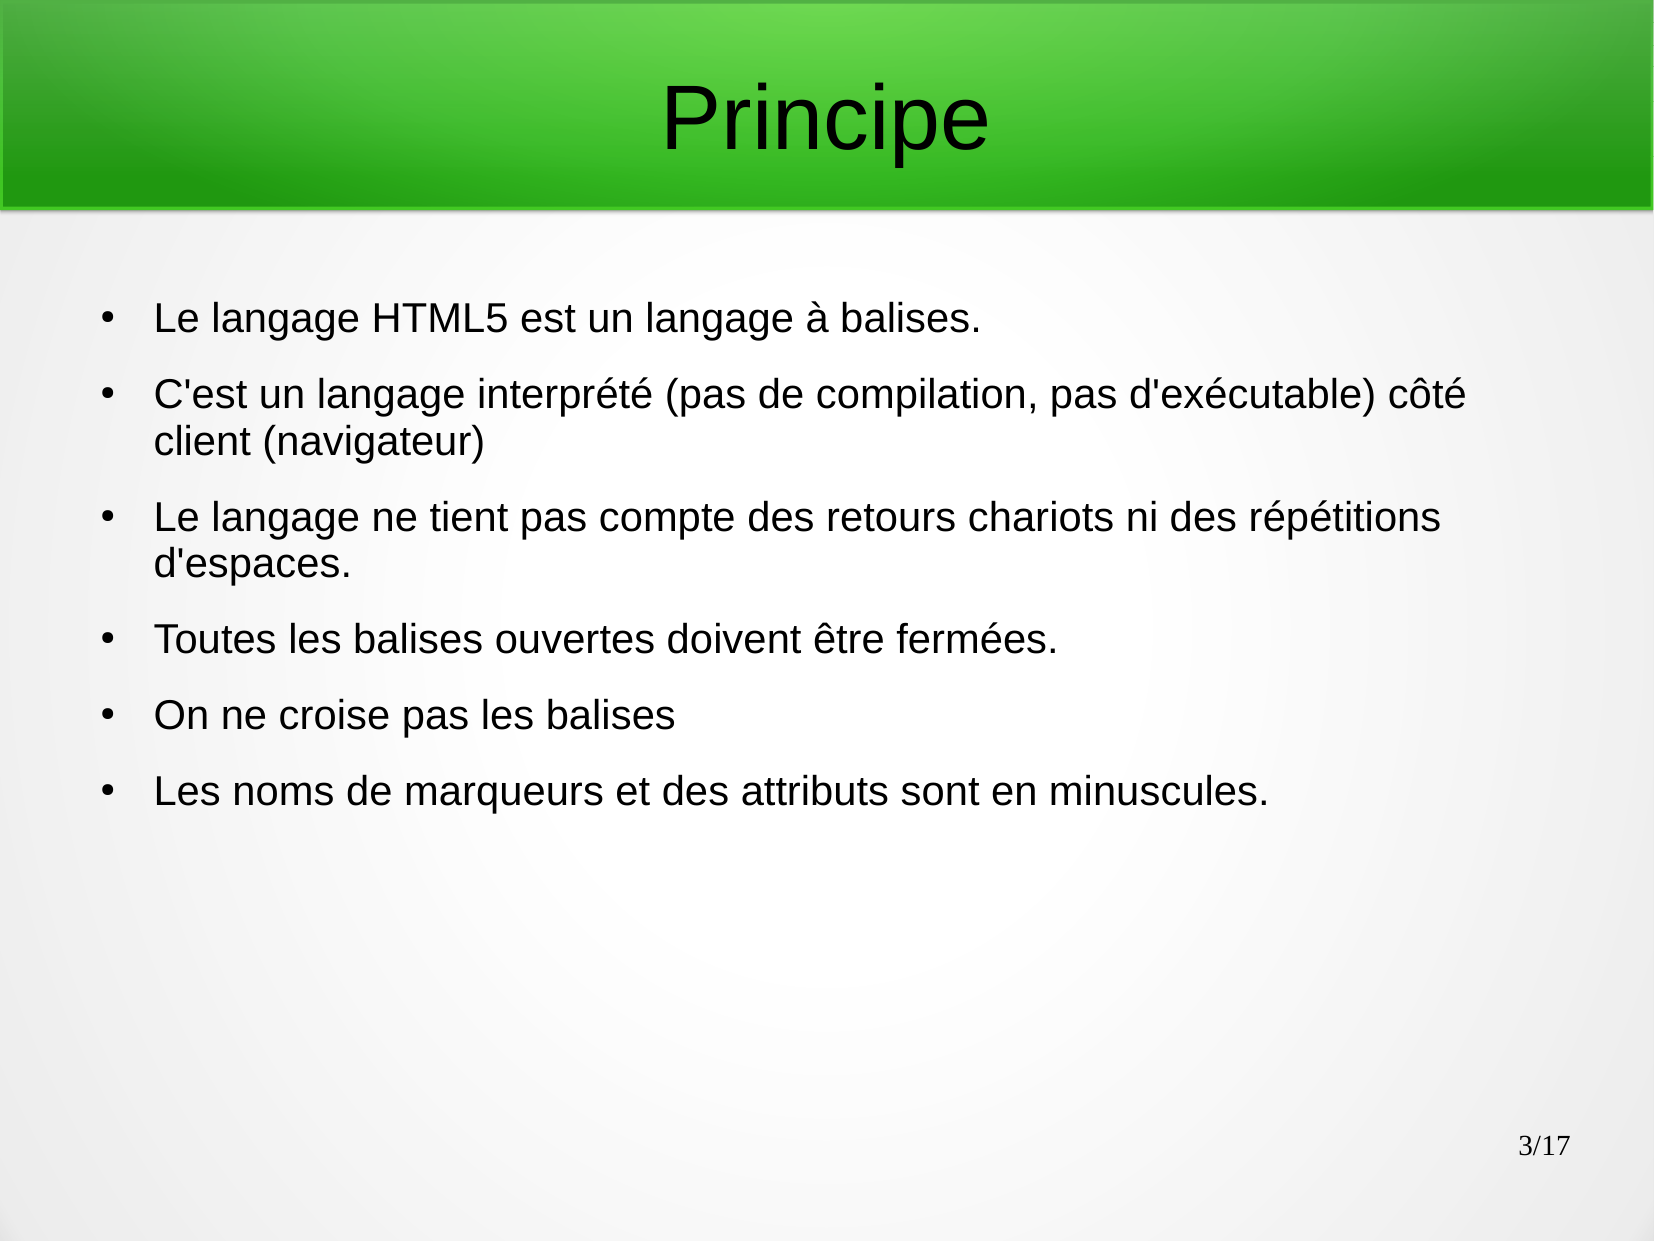

# Principe
Le langage HTML5 est un langage à balises.
C'est un langage interprété (pas de compilation, pas d'exécutable) côté client (navigateur)
Le langage ne tient pas compte des retours chariots ni des répétitions d'espaces.
Toutes les balises ouvertes doivent être fermées.
On ne croise pas les balises
Les noms de marqueurs et des attributs sont en minuscules.
3